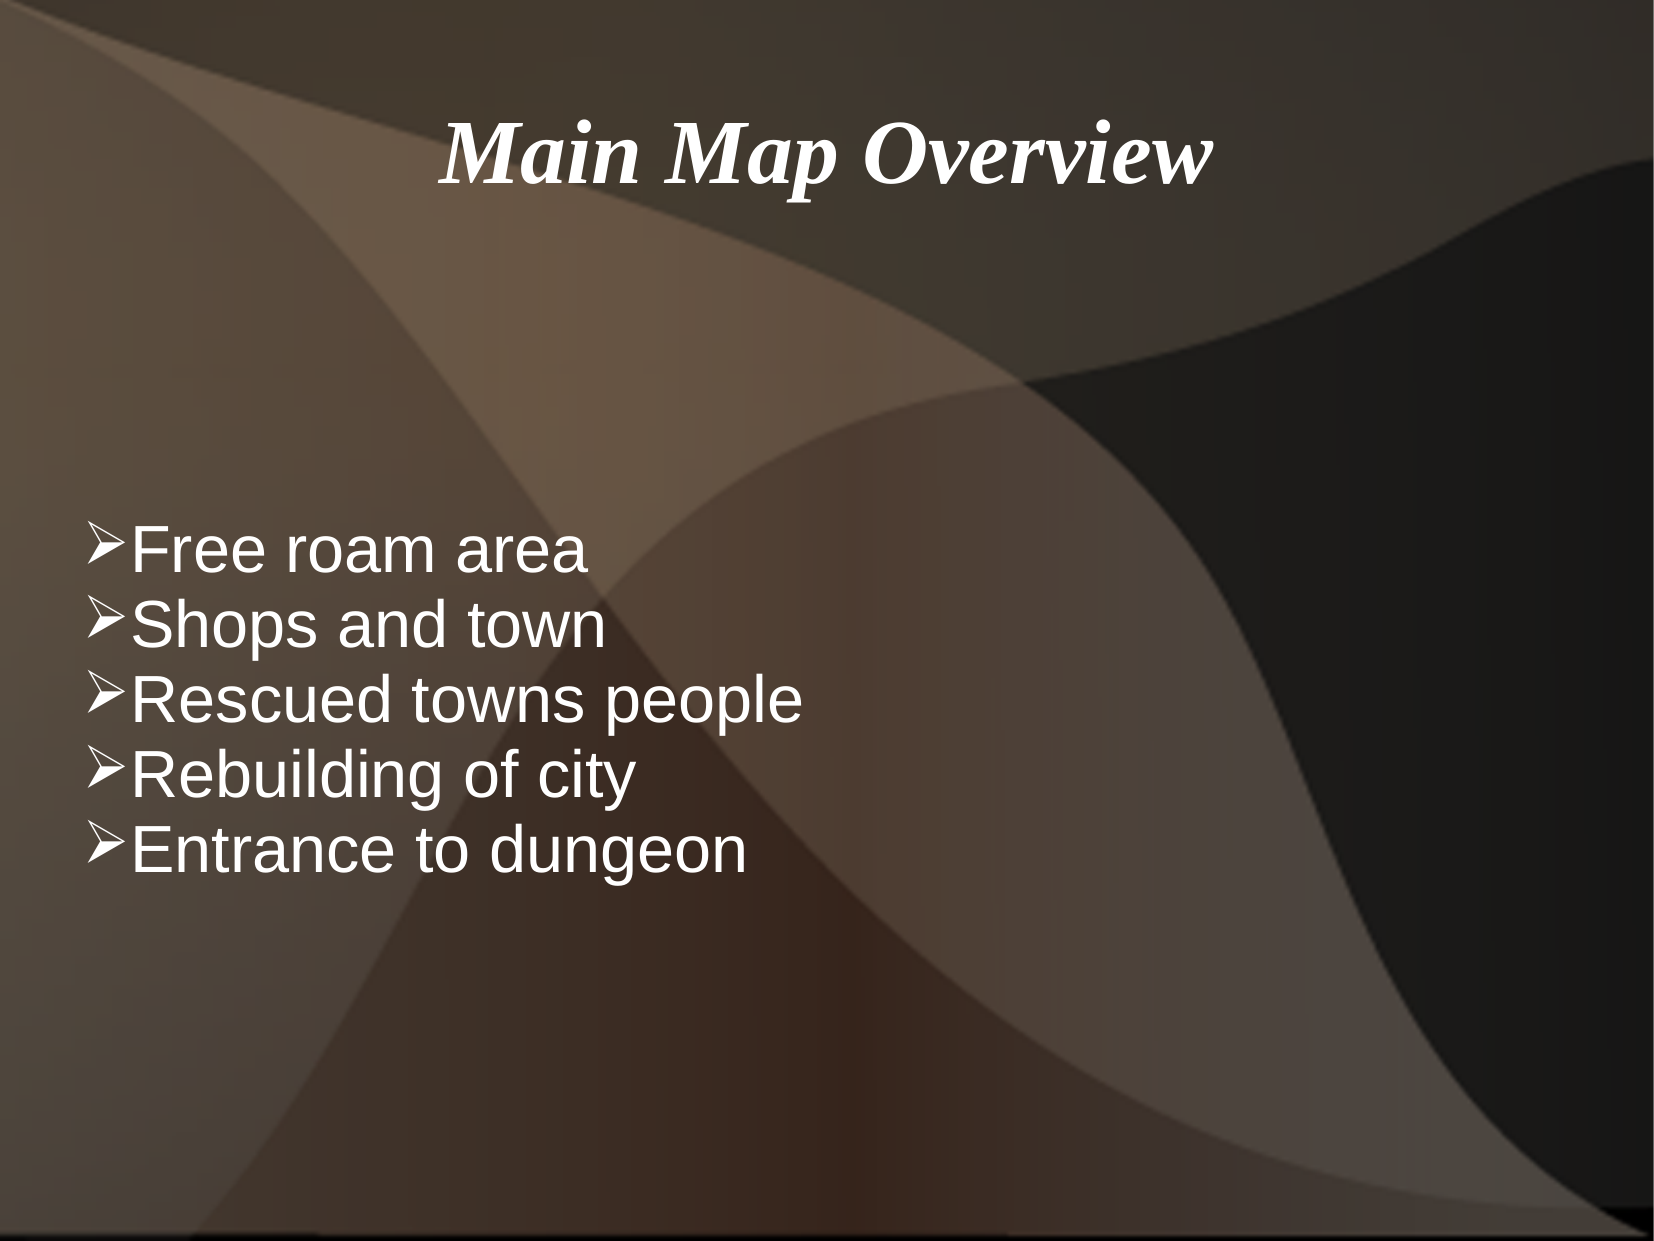

# Main Map Overview
Free roam area
Shops and town
Rescued towns people
Rebuilding of city
Entrance to dungeon